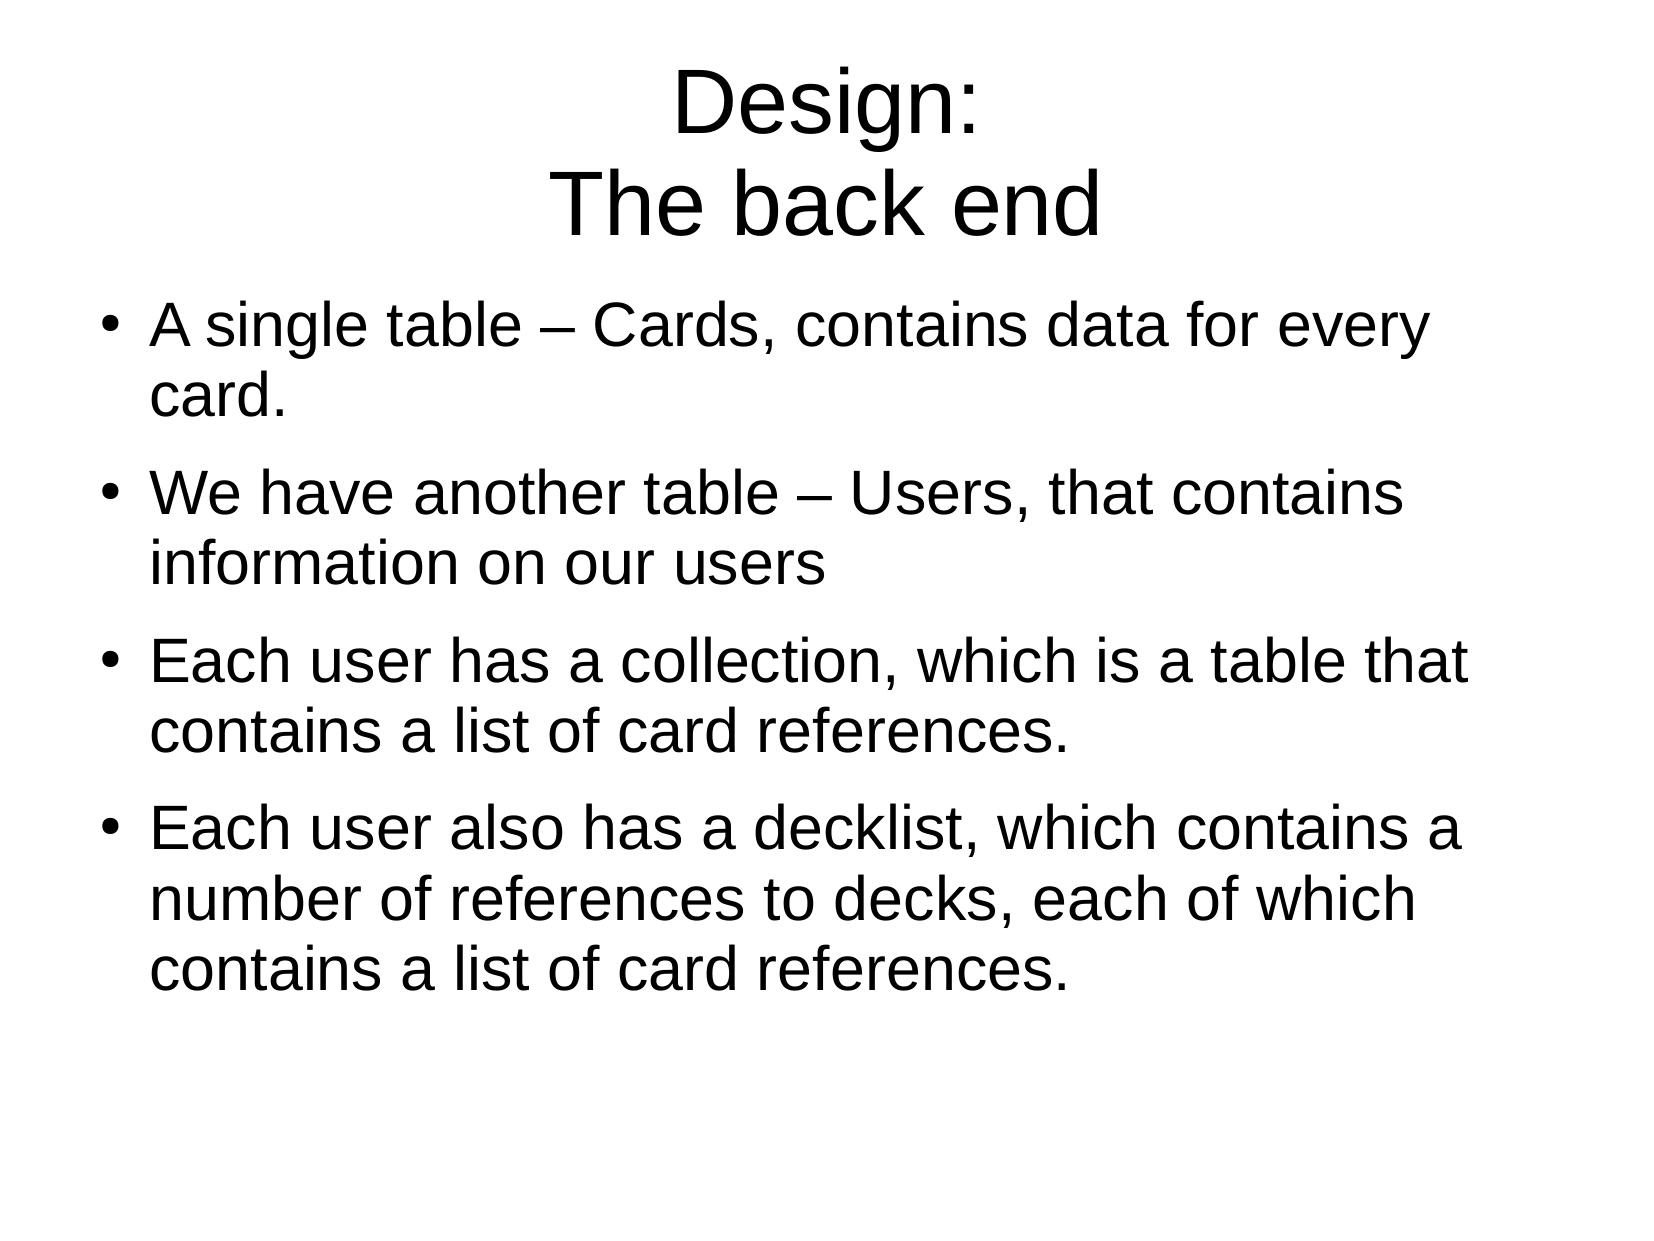

# Design: The back end
A single table – Cards, contains data for every card.
We have another table – Users, that contains information on our users
Each user has a collection, which is a table that contains a list of card references.
Each user also has a decklist, which contains a number of references to decks, each of which contains a list of card references.